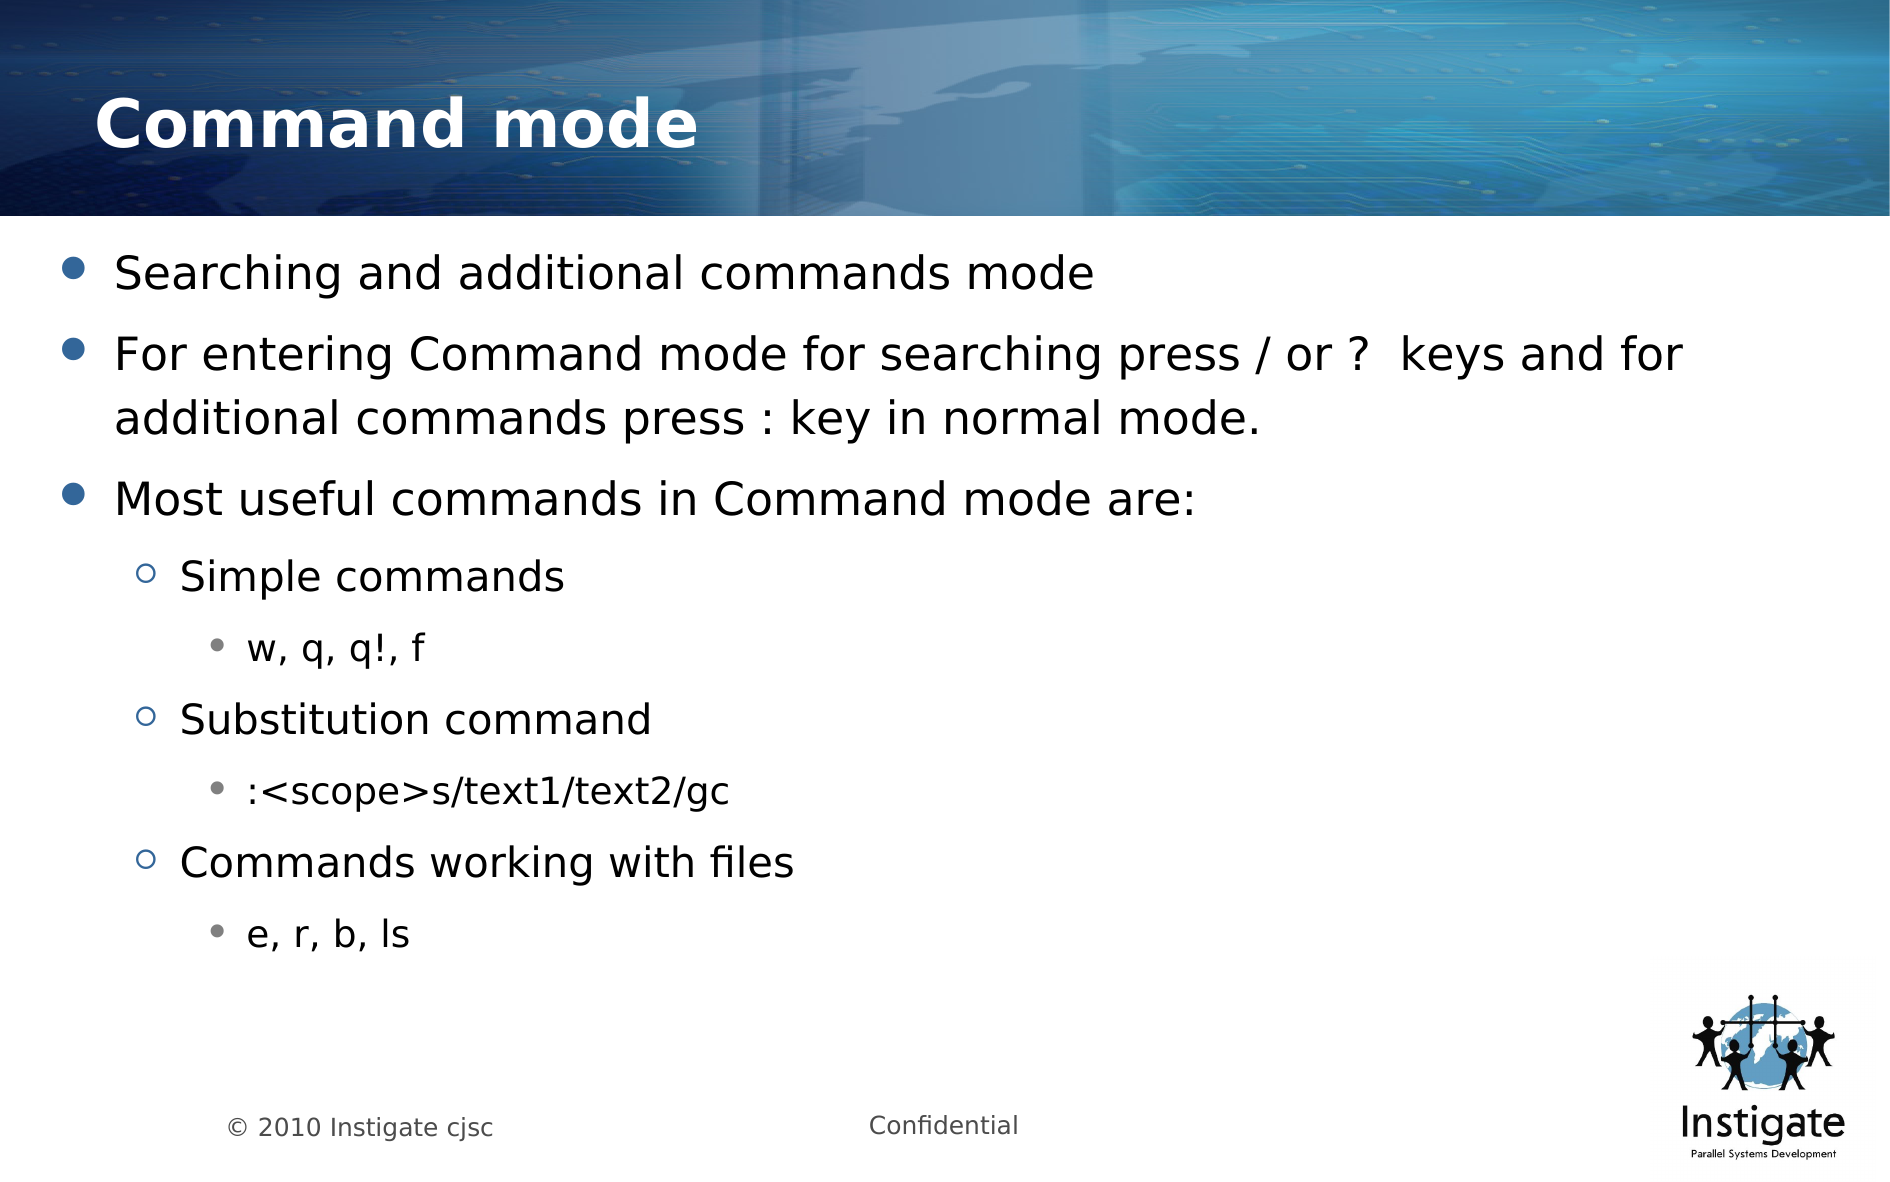

# Command mode
Searching and additional commands mode
For entering Command mode for searching press / or ? keys and for additional commands press : key in normal mode.
Most useful commands in Command mode are:
Simple commands
w, q, q!, f
Substitution command
:<scope>s/text1/text2/gc
Commands working with files
e, r, b, ls